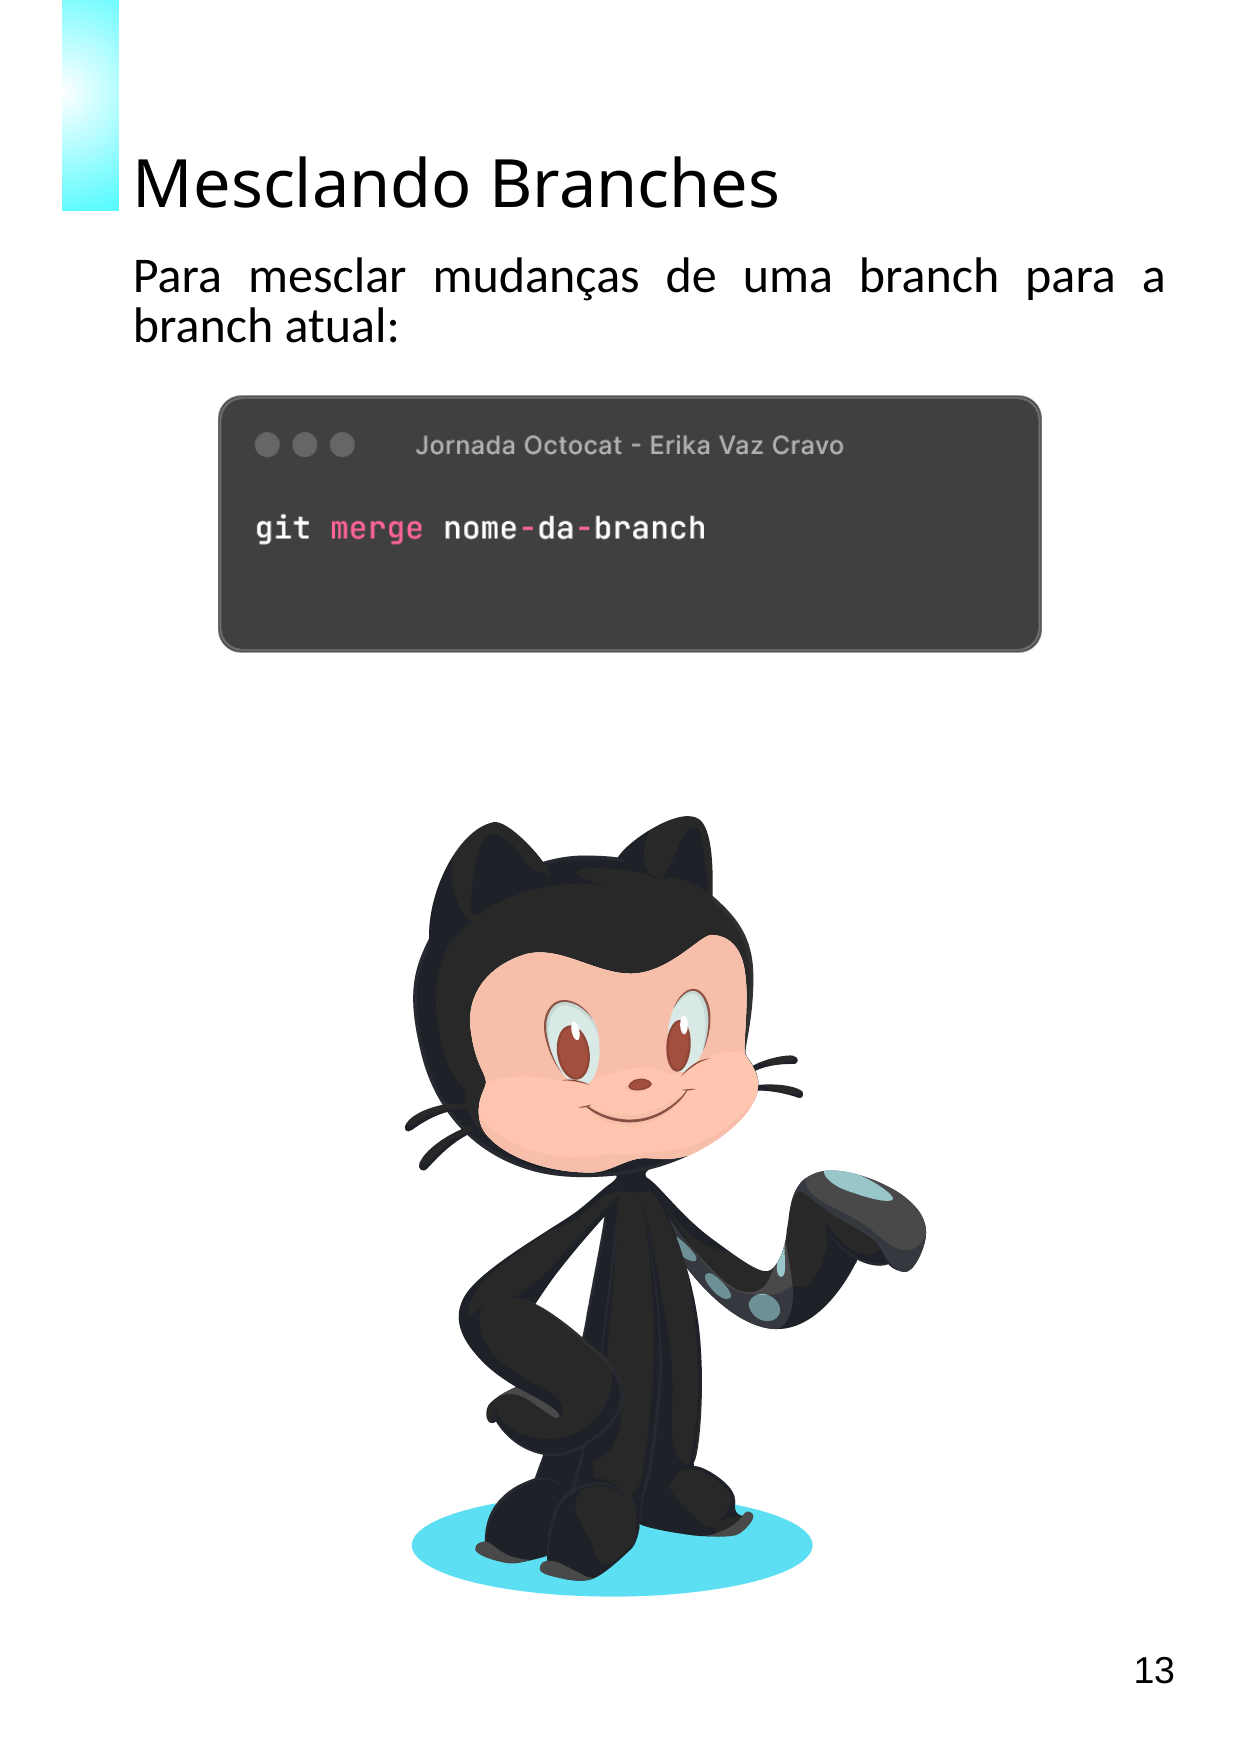

Mesclando Branches
Para mesclar mudanças de uma branch para a branch atual: